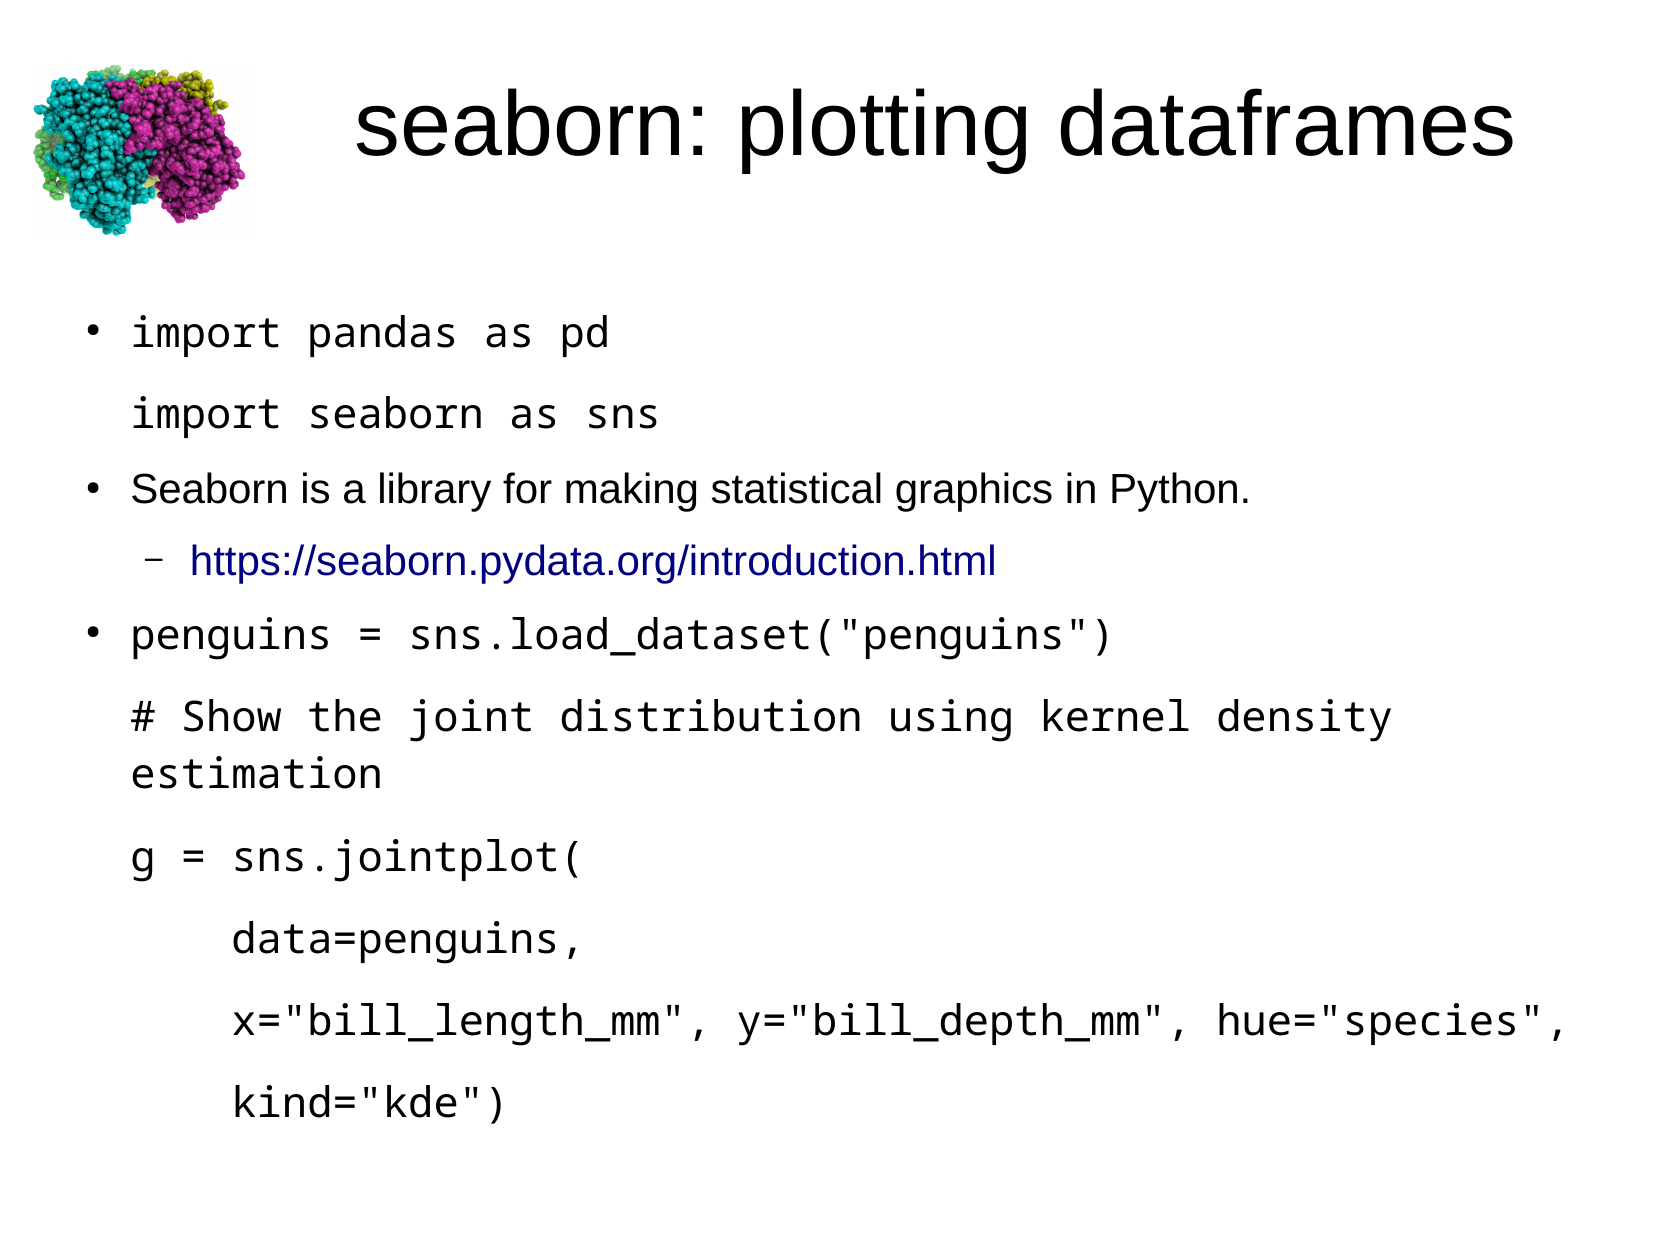

# seaborn: plotting dataframes
import pandas as pd
import seaborn as sns
Seaborn is a library for making statistical graphics in Python.
https://seaborn.pydata.org/introduction.html
penguins = sns.load_dataset("penguins")
# Show the joint distribution using kernel density estimation
g = sns.jointplot(
 data=penguins,
 x="bill_length_mm", y="bill_depth_mm", hue="species",
 kind="kde")